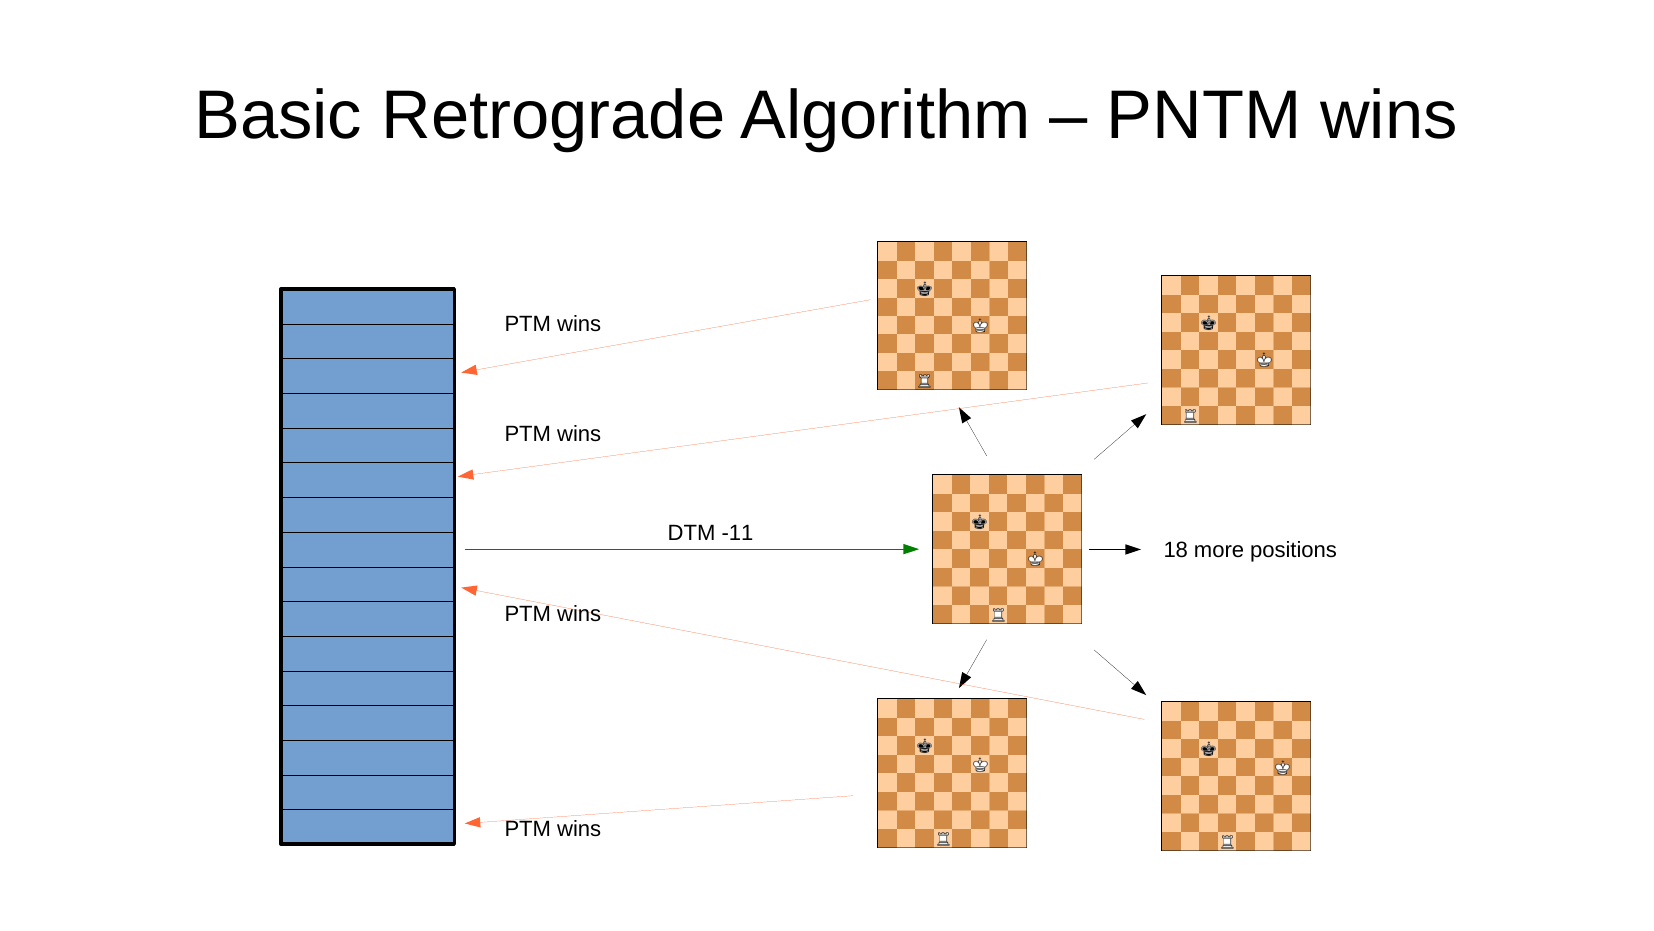

# Basic Retrograde Algorithm – PNTM wins